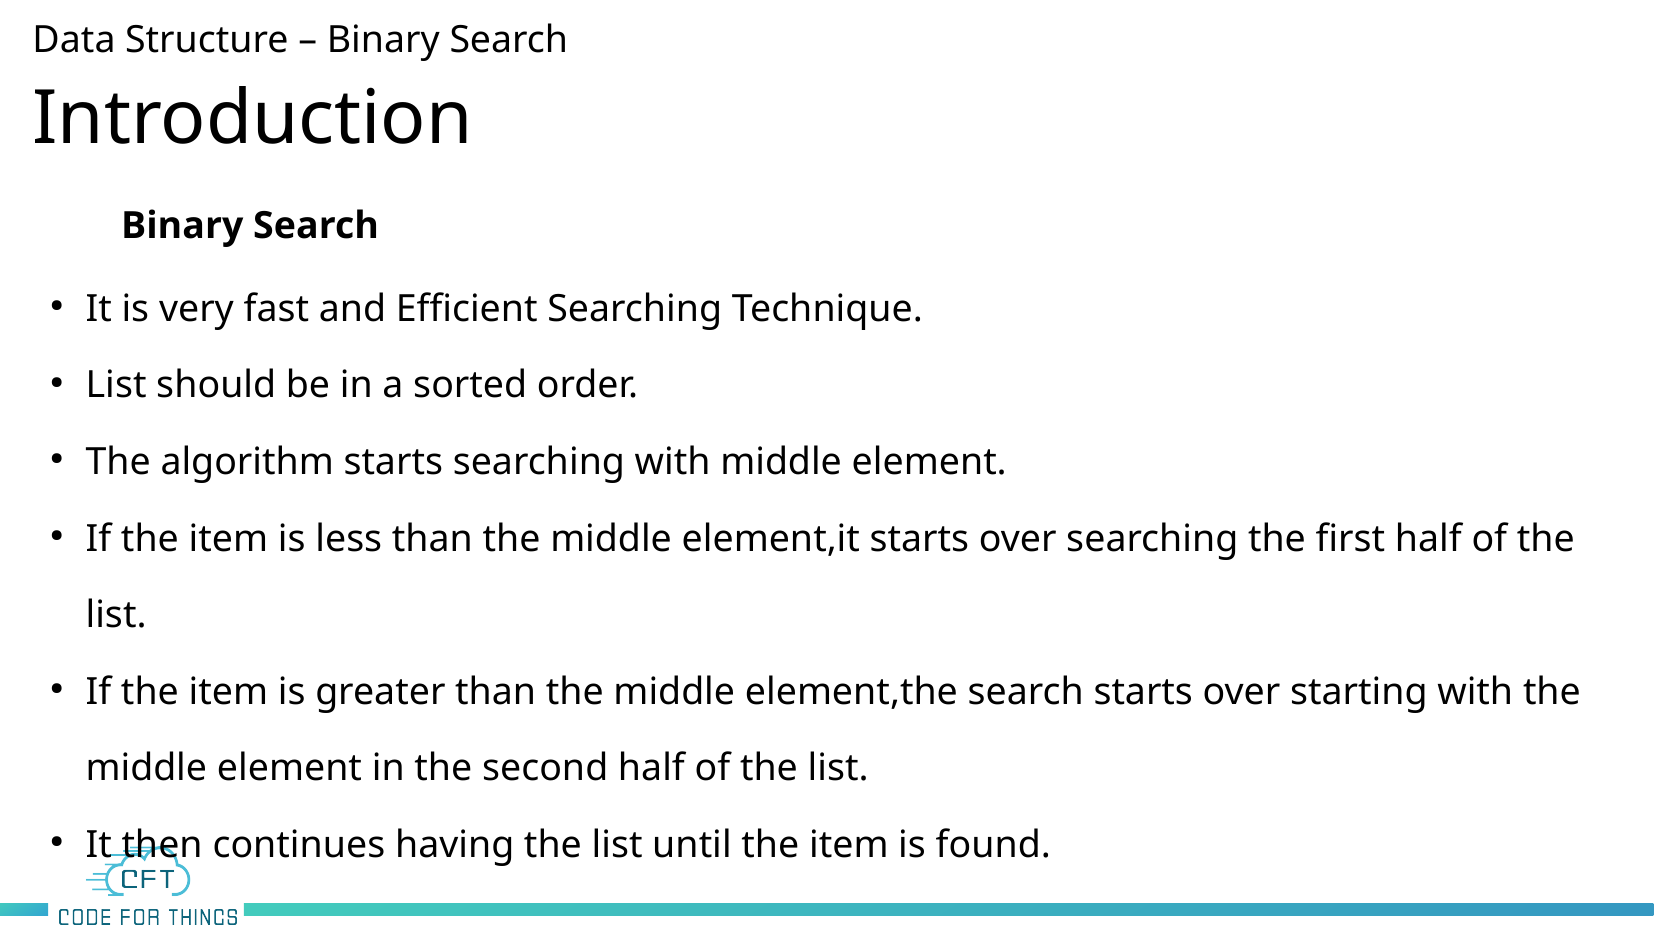

# Data Structure – Binary Search Introduction
Binary Search
It is very fast and Efficient Searching Technique.
List should be in a sorted order.
The algorithm starts searching with middle element.
If the item is less than the middle element,it starts over searching the first half of the list.
If the item is greater than the middle element,the search starts over starting with the middle element in the second half of the list.
It then continues having the list until the item is found.